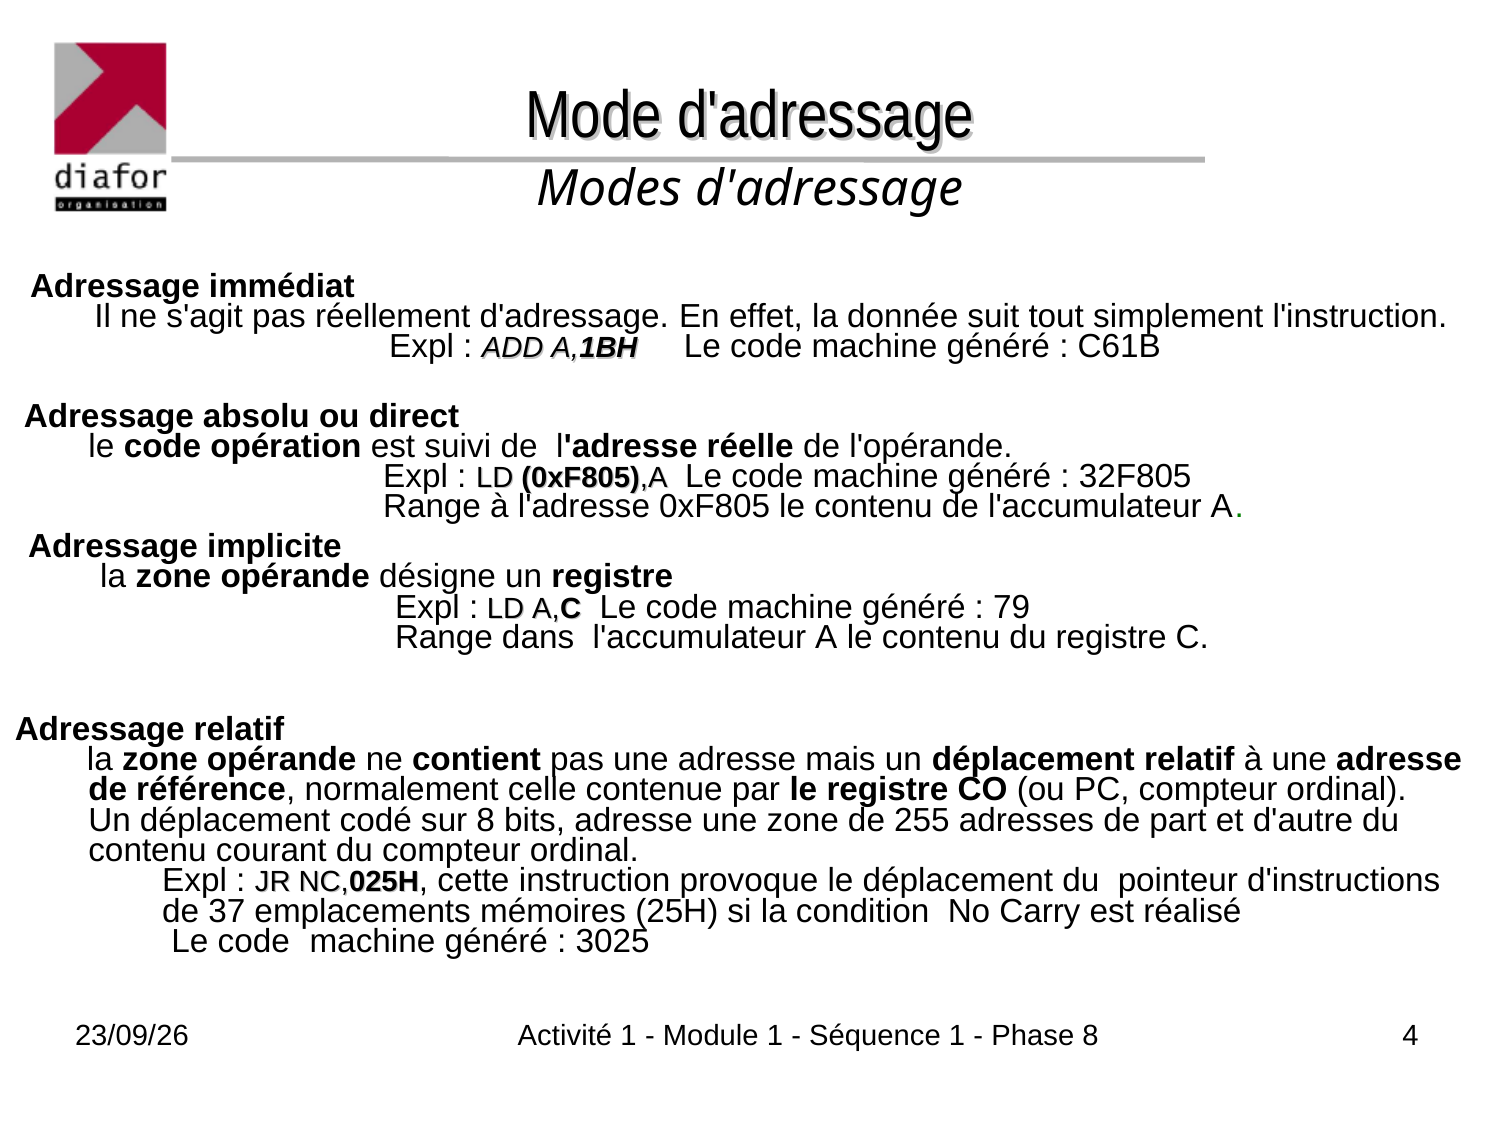

# Mode d'adressage Modes d'adressage
 Adressage immédiat
	Il ne s'agit pas réellement d'adressage. En effet, la donnée suit tout simplement l'instruction.
					Expl : ADD A,1BH	Le code machine généré : C61B
 Adressage absolu ou direct
	le code opération est suivi de l'adresse réelle de l'opérande.
					Expl : LD (0xF805),A Le code machine généré : 32F805
					Range à l'adresse 0xF805 le contenu de l'accumulateur A.
Adressage implicite
	la zone opérande désigne un registre
					Expl : LD A,C Le code machine généré : 79
					Range dans l'accumulateur A le contenu du registre C.
Adressage relatif
	la zone opérande ne contient pas une adresse mais un déplacement relatif à une adresse
	de référence, normalement celle contenue par le registre CO (ou PC, compteur ordinal).
	Un déplacement codé sur 8 bits, adresse une zone de 255 adresses de part et d'autre du 		contenu courant du compteur ordinal.
	 	Expl : JR NC,025H, cette instruction provoque le déplacement du  pointeur d'instructions 		de 37 emplacements mémoires (25H) si la condition No Carry est réalisé
		 Le code 	machine généré : 3025
Activité 1 - Module 1 - Séquence 1 - Phase 8
4